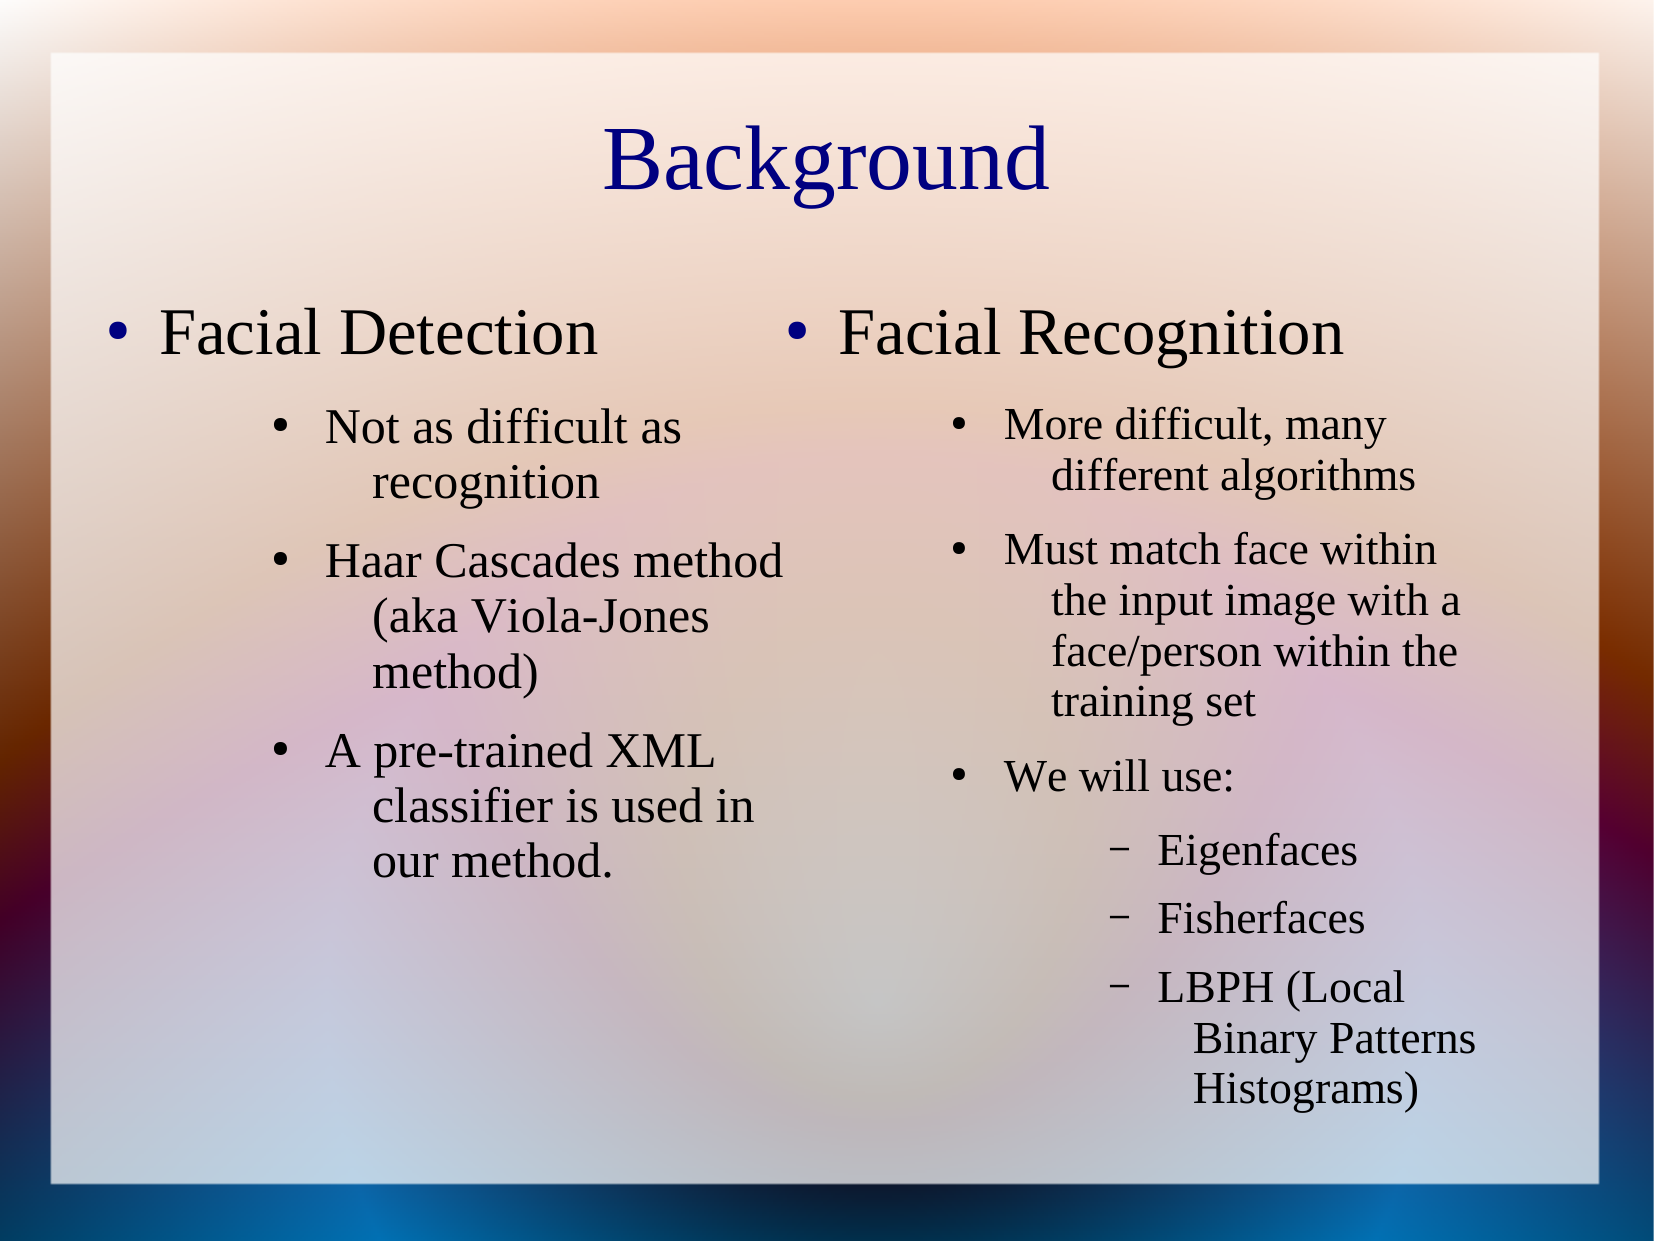

# Background
Facial Detection
Not as difficult as recognition
Haar Cascades method (aka Viola-Jones method)
A pre-trained XML classifier is used in our method.
Facial Recognition
More difficult, many different algorithms
Must match face within the input image with a face/person within the training set
We will use:
Eigenfaces
Fisherfaces
LBPH (Local Binary Patterns Histograms)